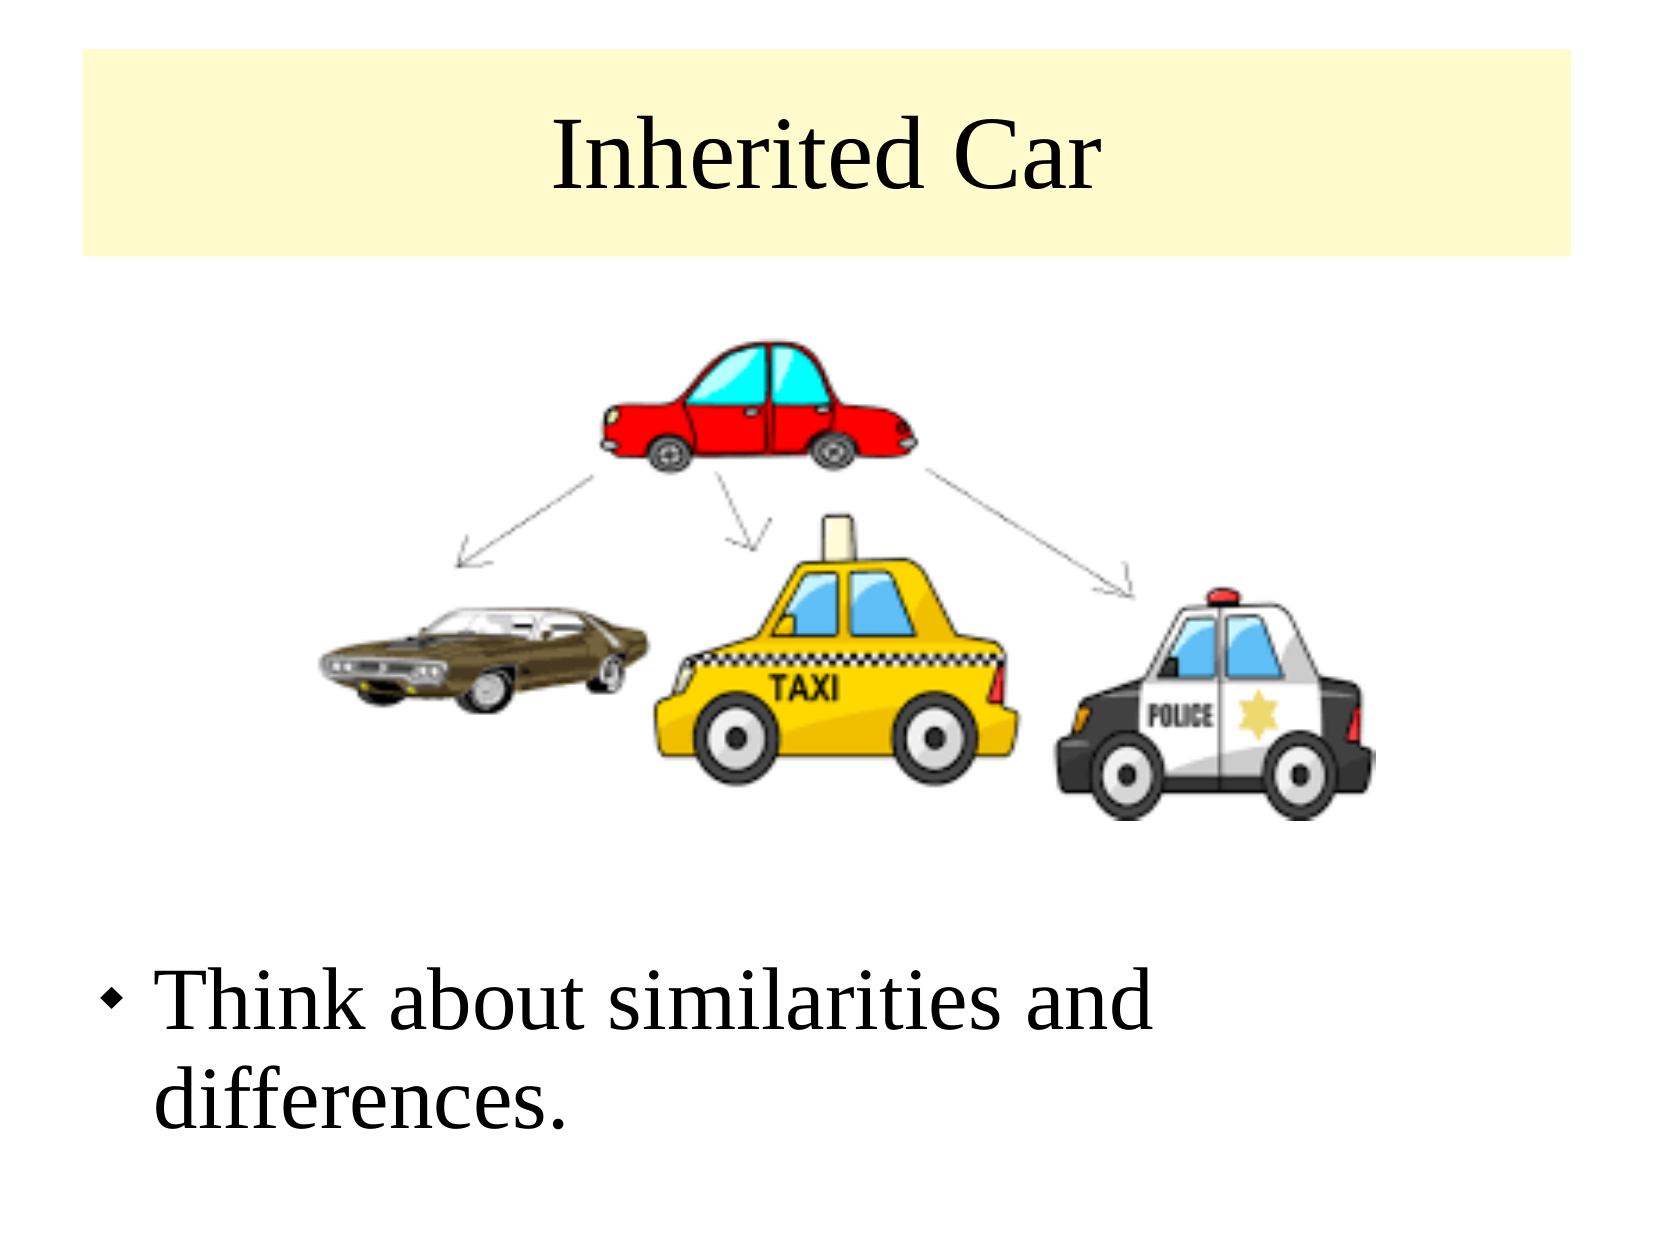

# Inherited Car
Think about similarities and differences.